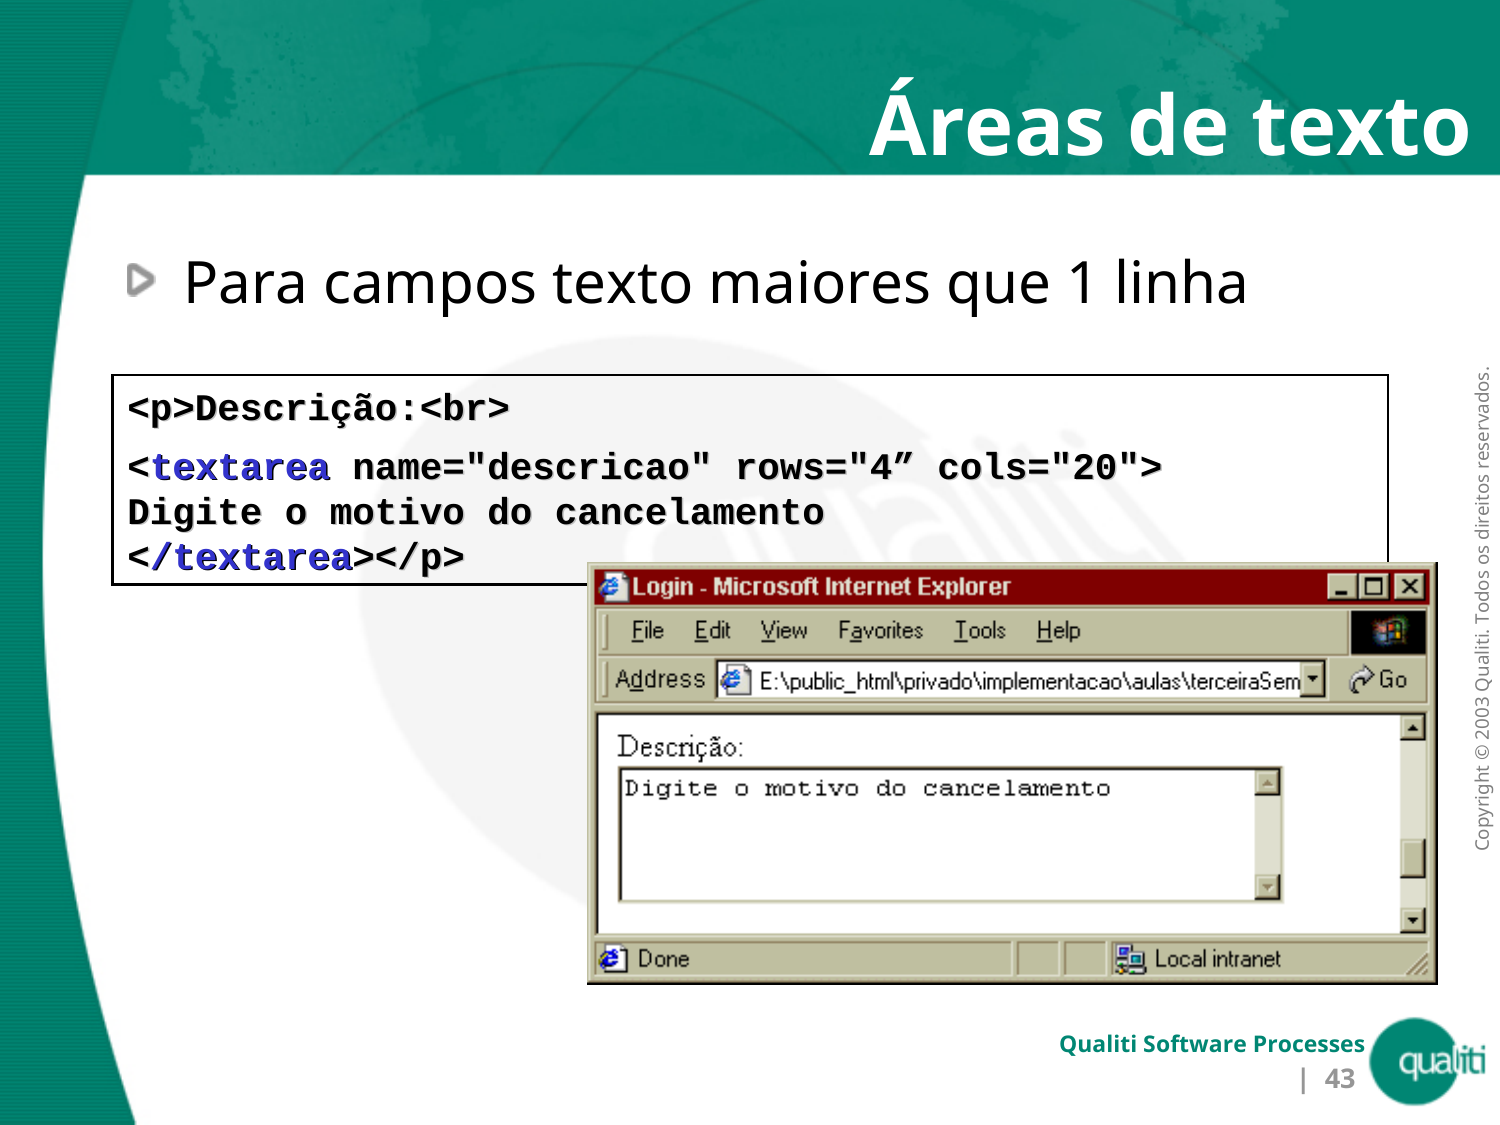

# Áreas de texto
Para campos texto maiores que 1 linha
<p>Descrição:<br>
<textarea name="descricao" rows="4” cols="20">
Digite o motivo do cancelamento
</textarea></p>